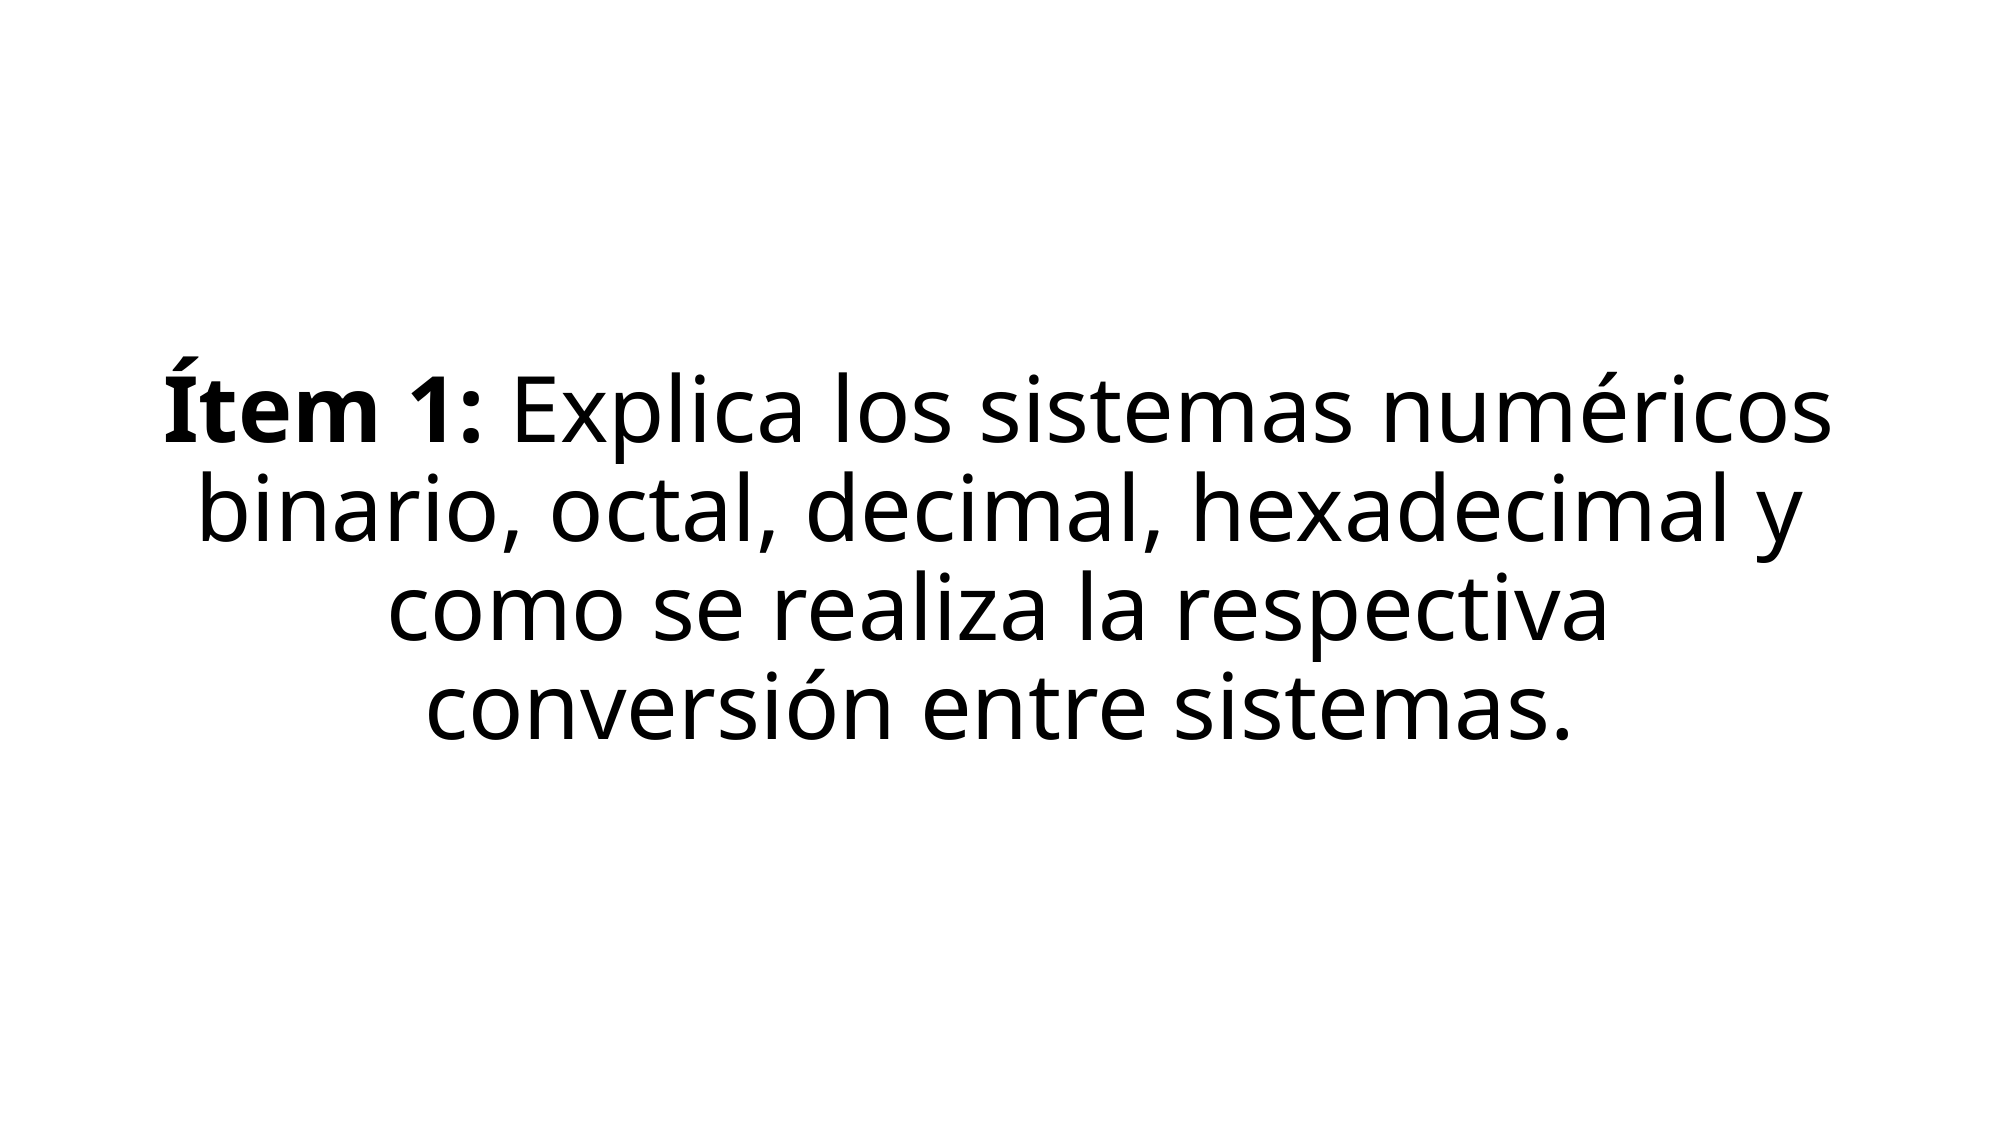

# Ítem 1: Explica los sistemas numéricos binario, octal, decimal, hexadecimal y como se realiza la respectiva conversión entre sistemas.